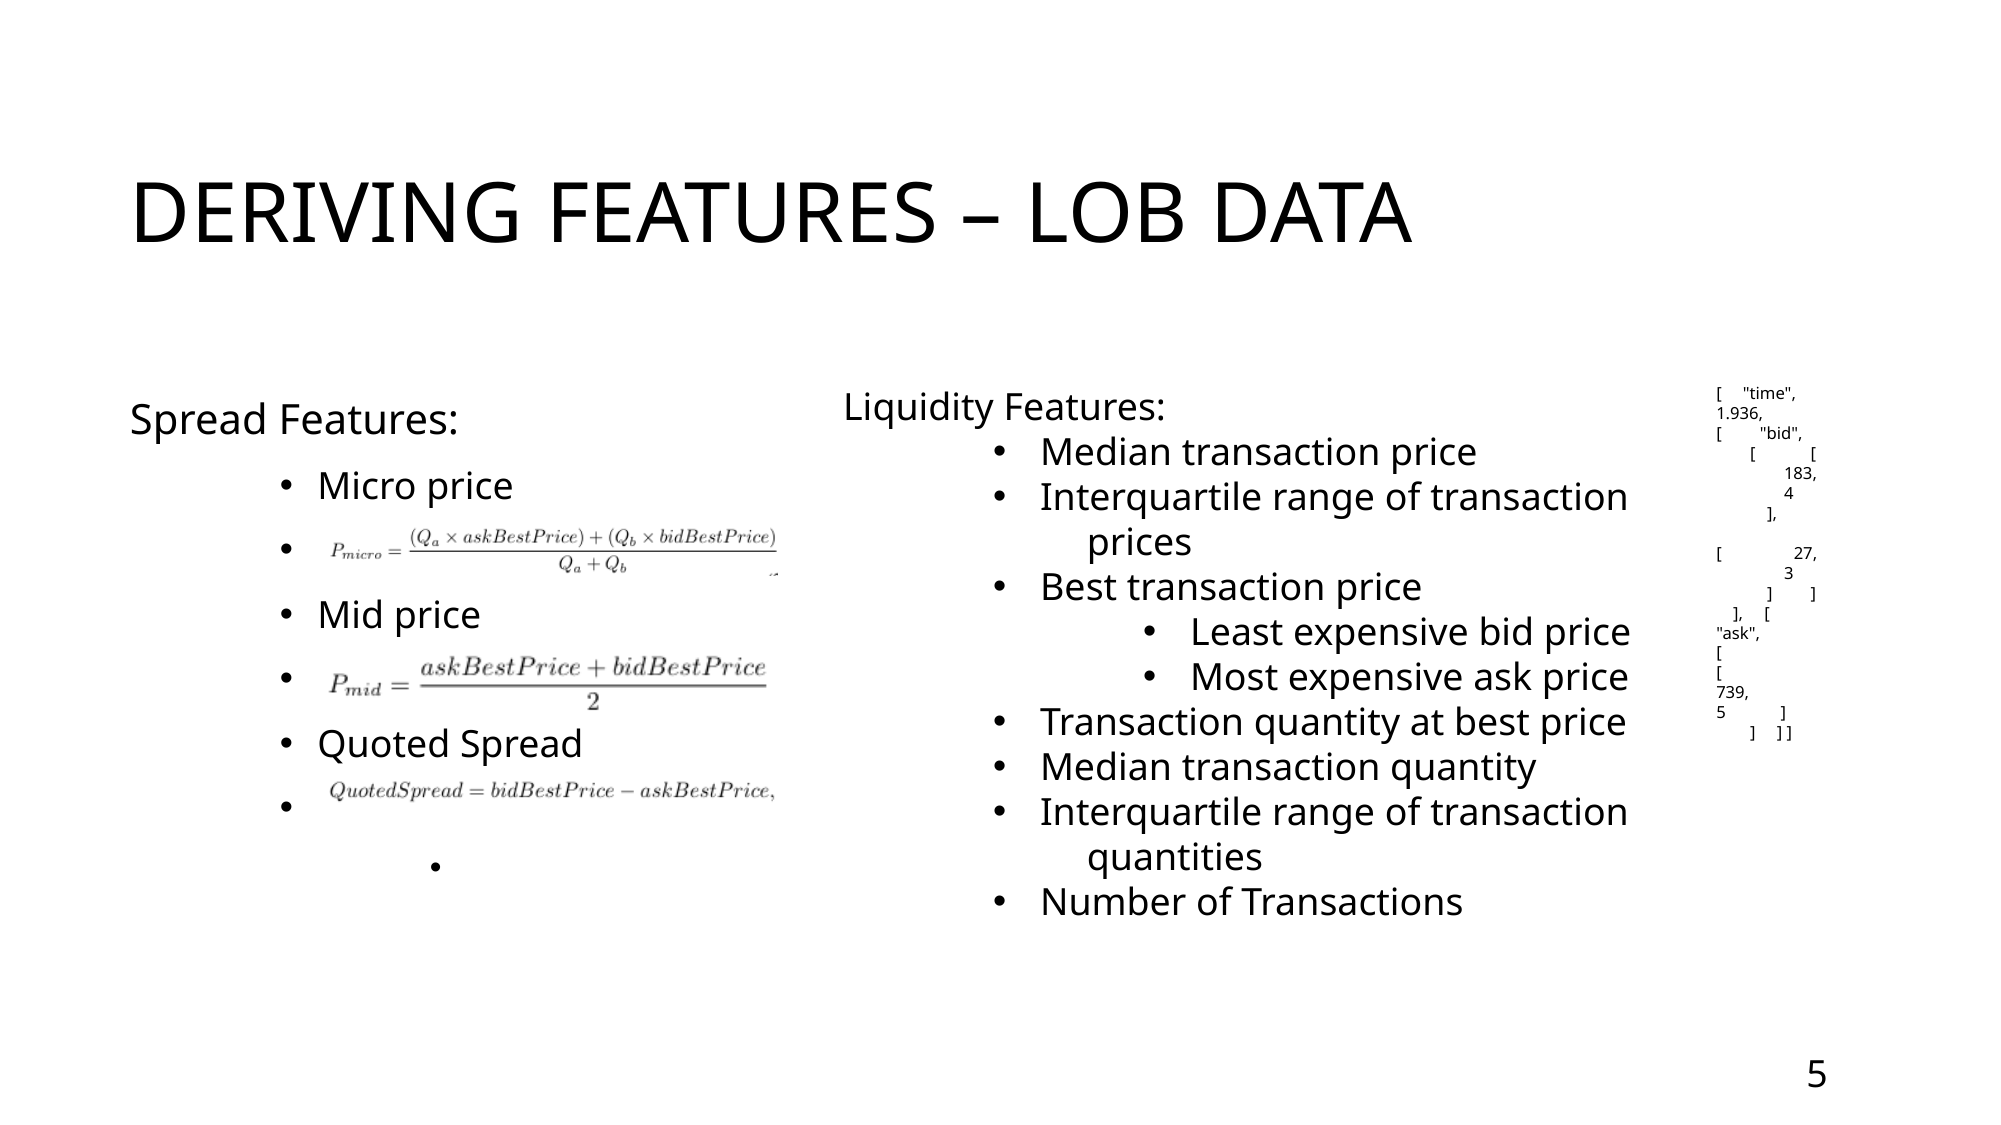

# Deriving Features – lob data
Spread Features:
Micro price
Mid price
Quoted Spread
Liquidity Features:
Median transaction price
Interquartile range of transaction prices
Best transaction price
Least expensive bid price
Most expensive ask price
Transaction quantity at best price
Median transaction quantity
Interquartile range of transaction quantities
Number of Transactions
[     "time",     1.936,     [         "bid",         [             [                 183,                 4             ],             [                 27,                 3             ]         ]     ],     [         "ask",         [             [                 739,                 5             ]         ]     ] ]